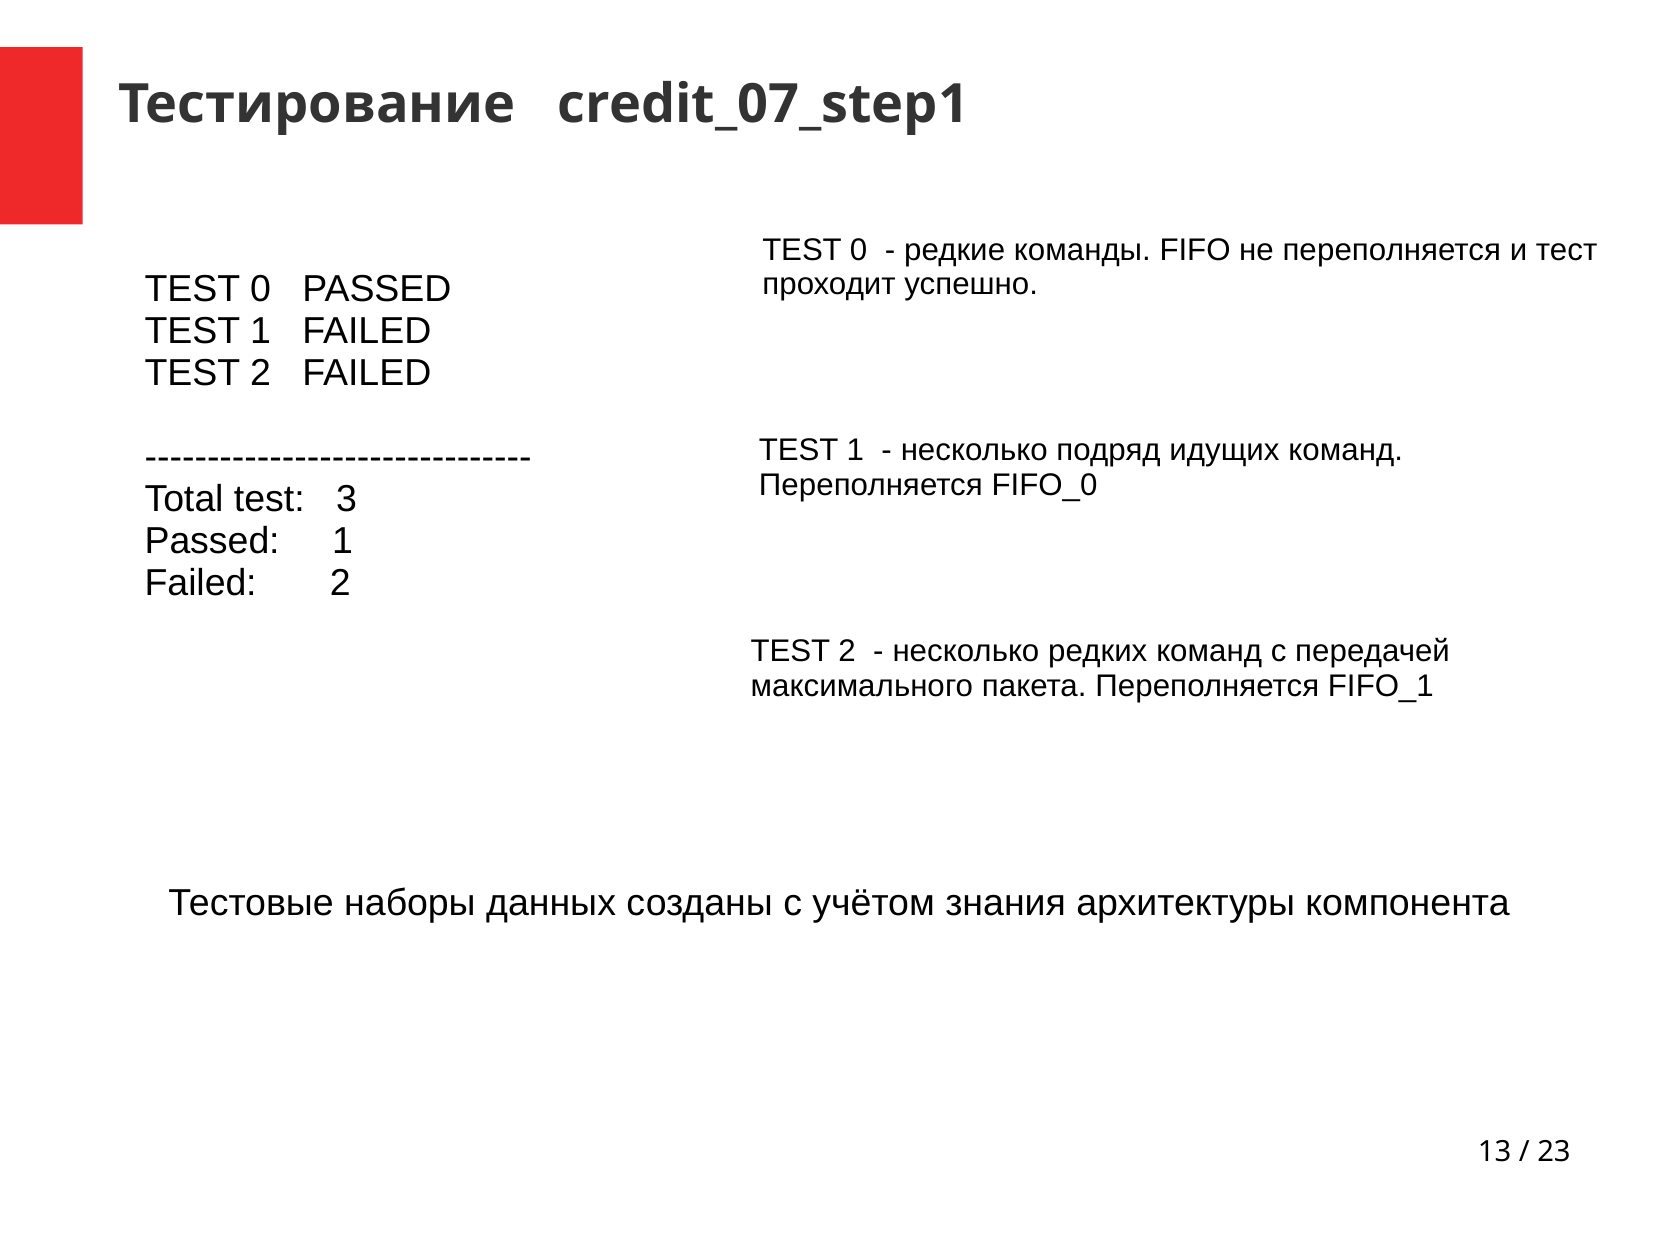

# Тестирование credit_07_step1
TEST 0 - редкие команды. FIFO не переполняется и тест проходит успешно.
TEST 0 PASSED
TEST 1 FAILED
TEST 2 FAILED
-------------------------------
Total test: 3
Passed: 1
Failed: 2
TEST 1 - несколько подряд идущих команд. Переполняется FIFO_0
TEST 2 - несколько редких команд c передачей максимального пакета. Переполняется FIFO_1
Тестовые наборы данных созданы с учётом знания архитектуры компонента
13